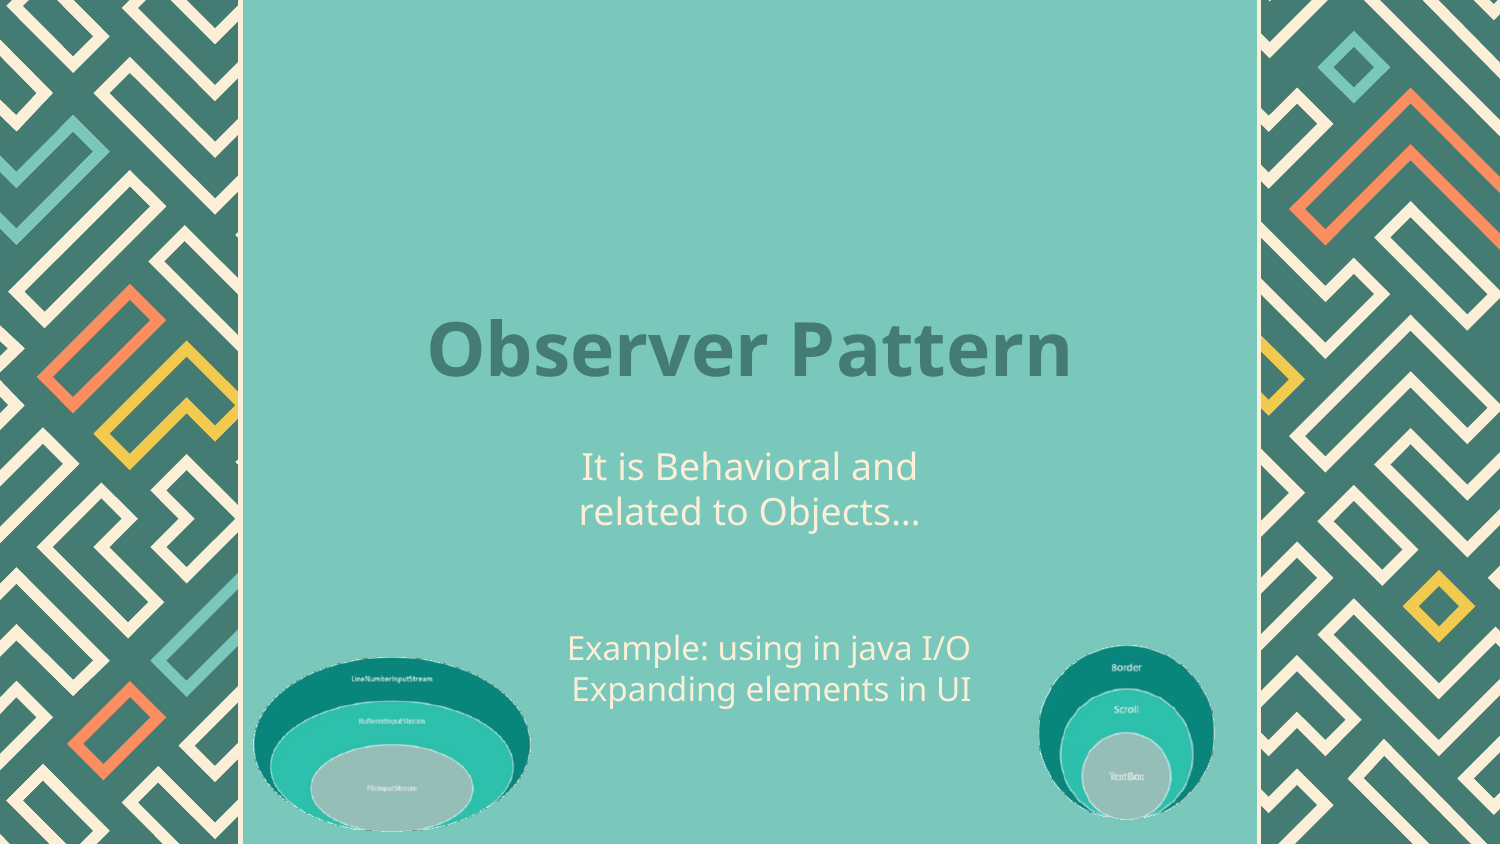

# Observer Pattern
It is Behavioral and related to Objects…
 Example: using in java I/O
 Expanding elements in UI